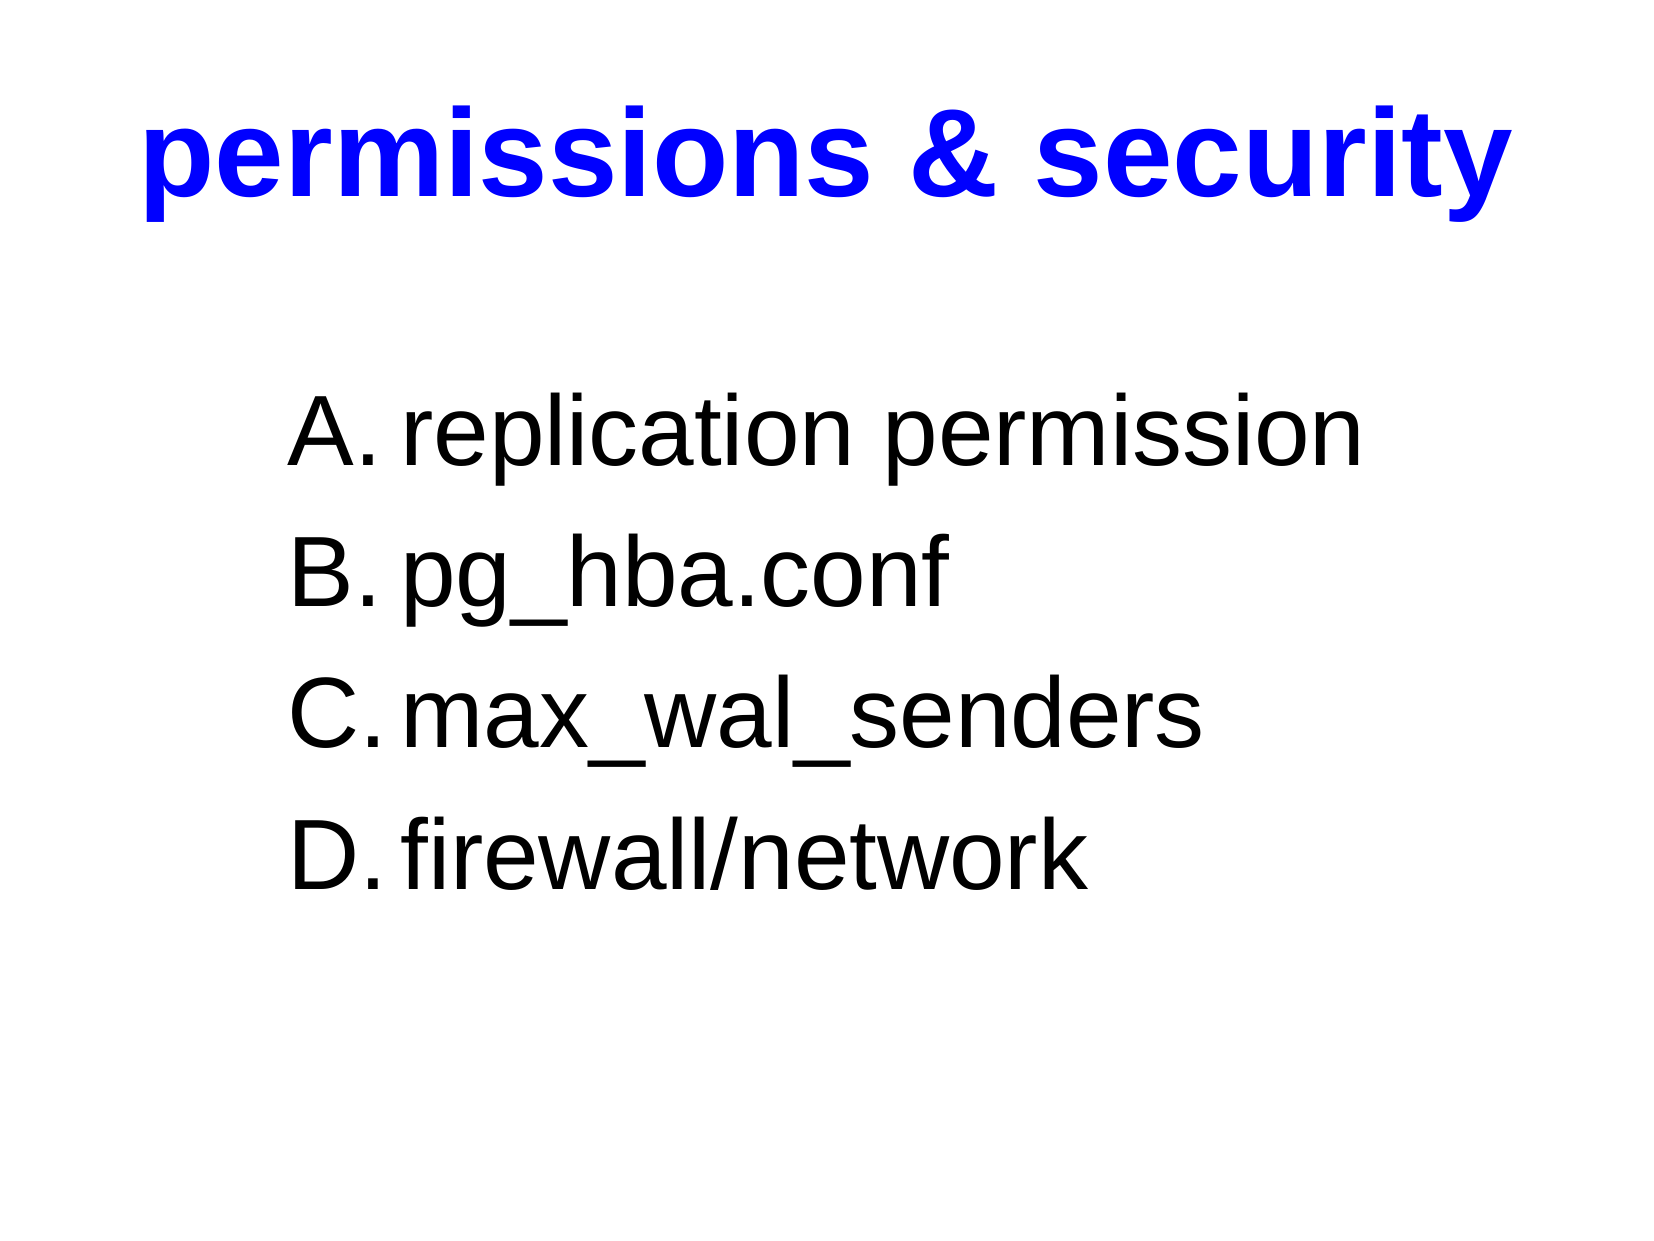

# permissions & security
replication permission
pg_hba.conf
max_wal_senders
firewall/network